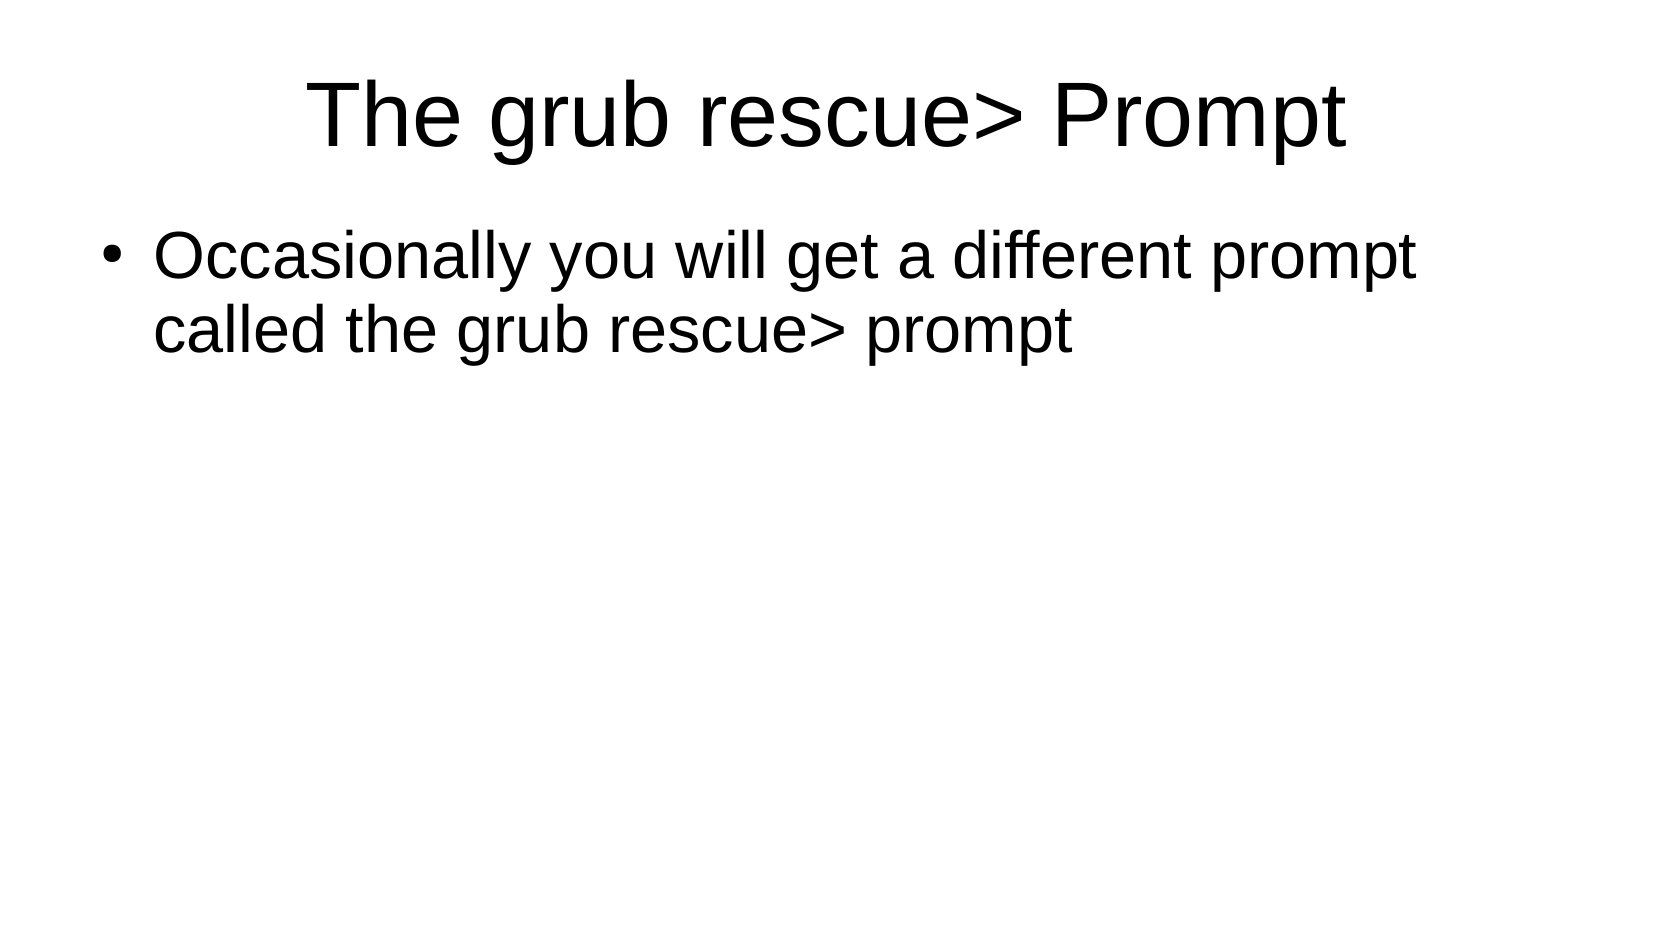

# The grub rescue> Prompt
Occasionally you will get a different prompt called the grub rescue> prompt